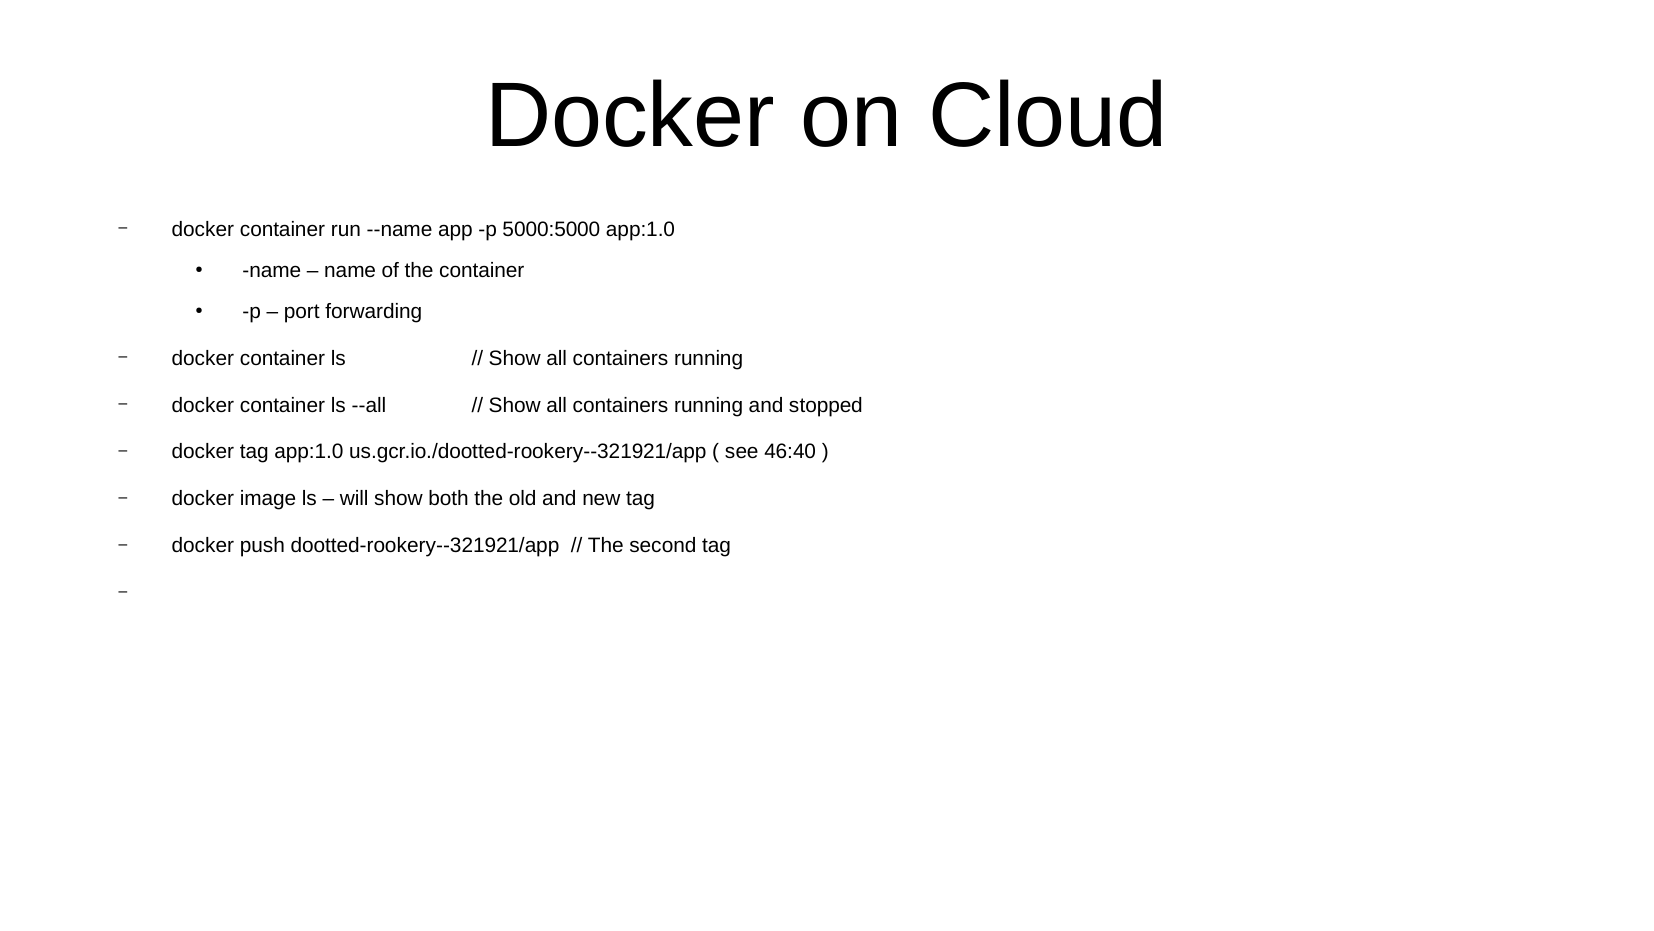

# Docker on Cloud
docker container run --name app -p 5000:5000 app:1.0
-name – name of the container
-p – port forwarding
docker container ls 		// Show all containers running
docker container ls --all 		// Show all containers running and stopped
docker tag app:1.0 us.gcr.io./dootted-rookery--321921/app ( see 46:40 )
docker image ls – will show both the old and new tag
docker push dootted-rookery--321921/app // The second tag